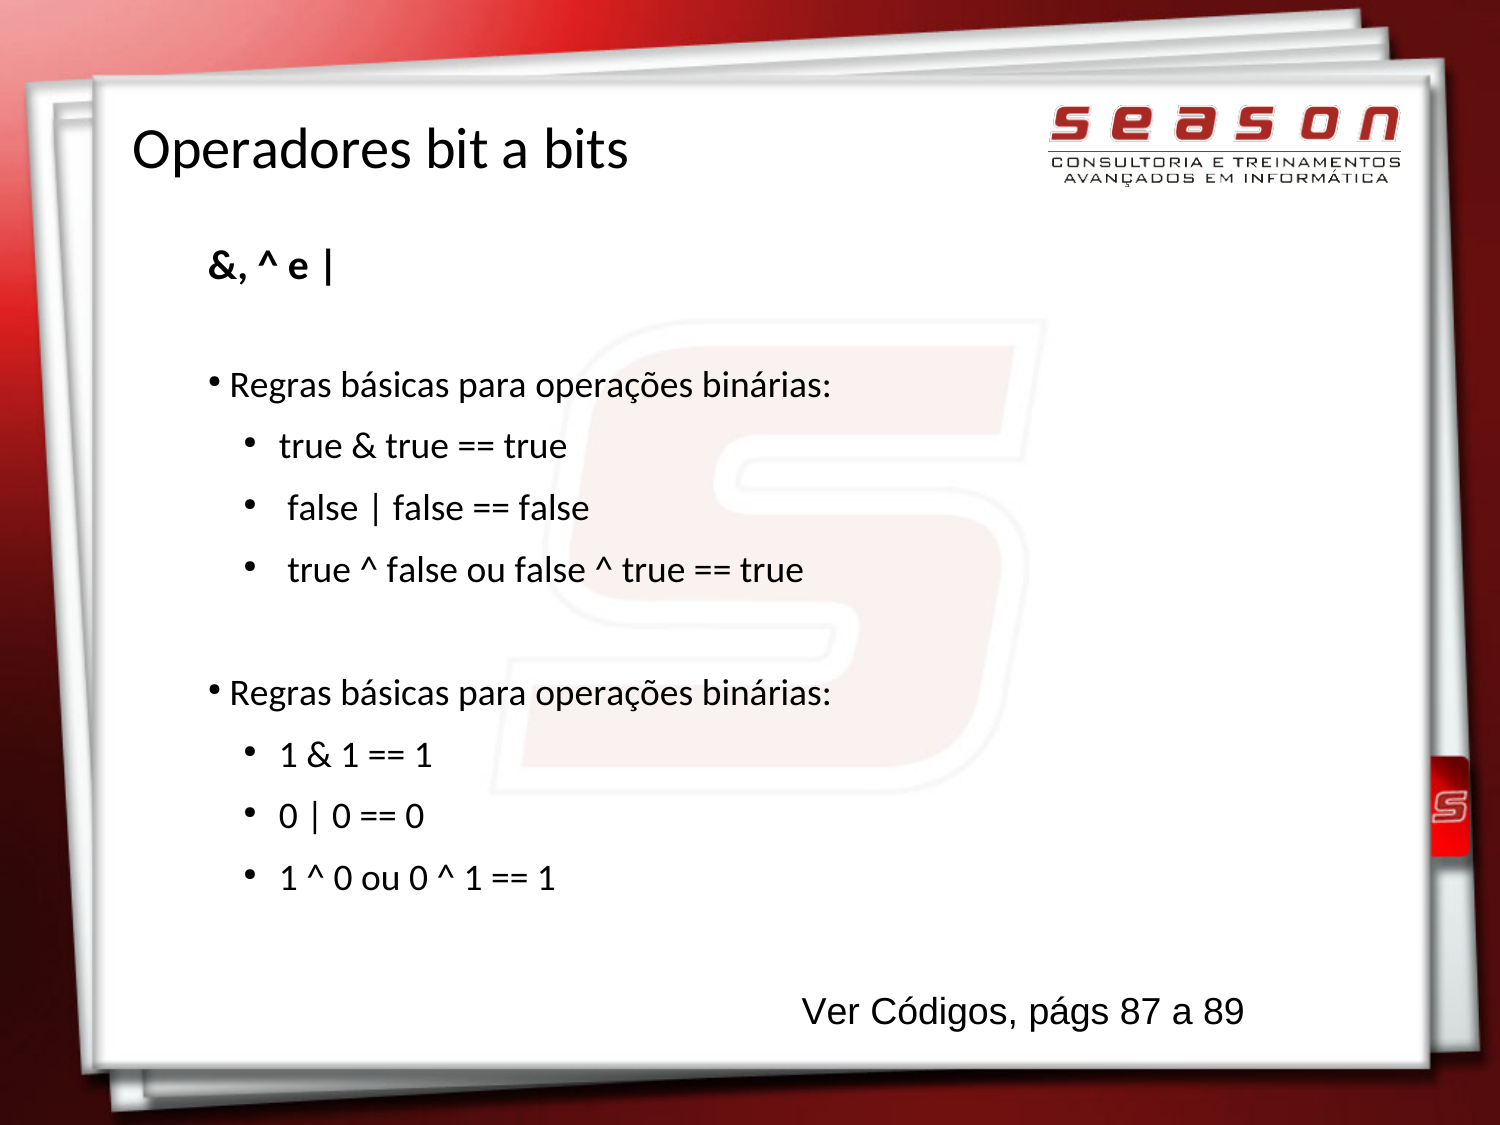

# Operadores bit a bits
&, ^ e |
 Regras básicas para operações binárias:
true & true == true
 false | false == false
 true ^ false ou false ^ true == true
 Regras básicas para operações binárias:
1 & 1 == 1
0 | 0 == 0
1 ^ 0 ou 0 ^ 1 == 1
Ver Códigos, págs 87 a 89